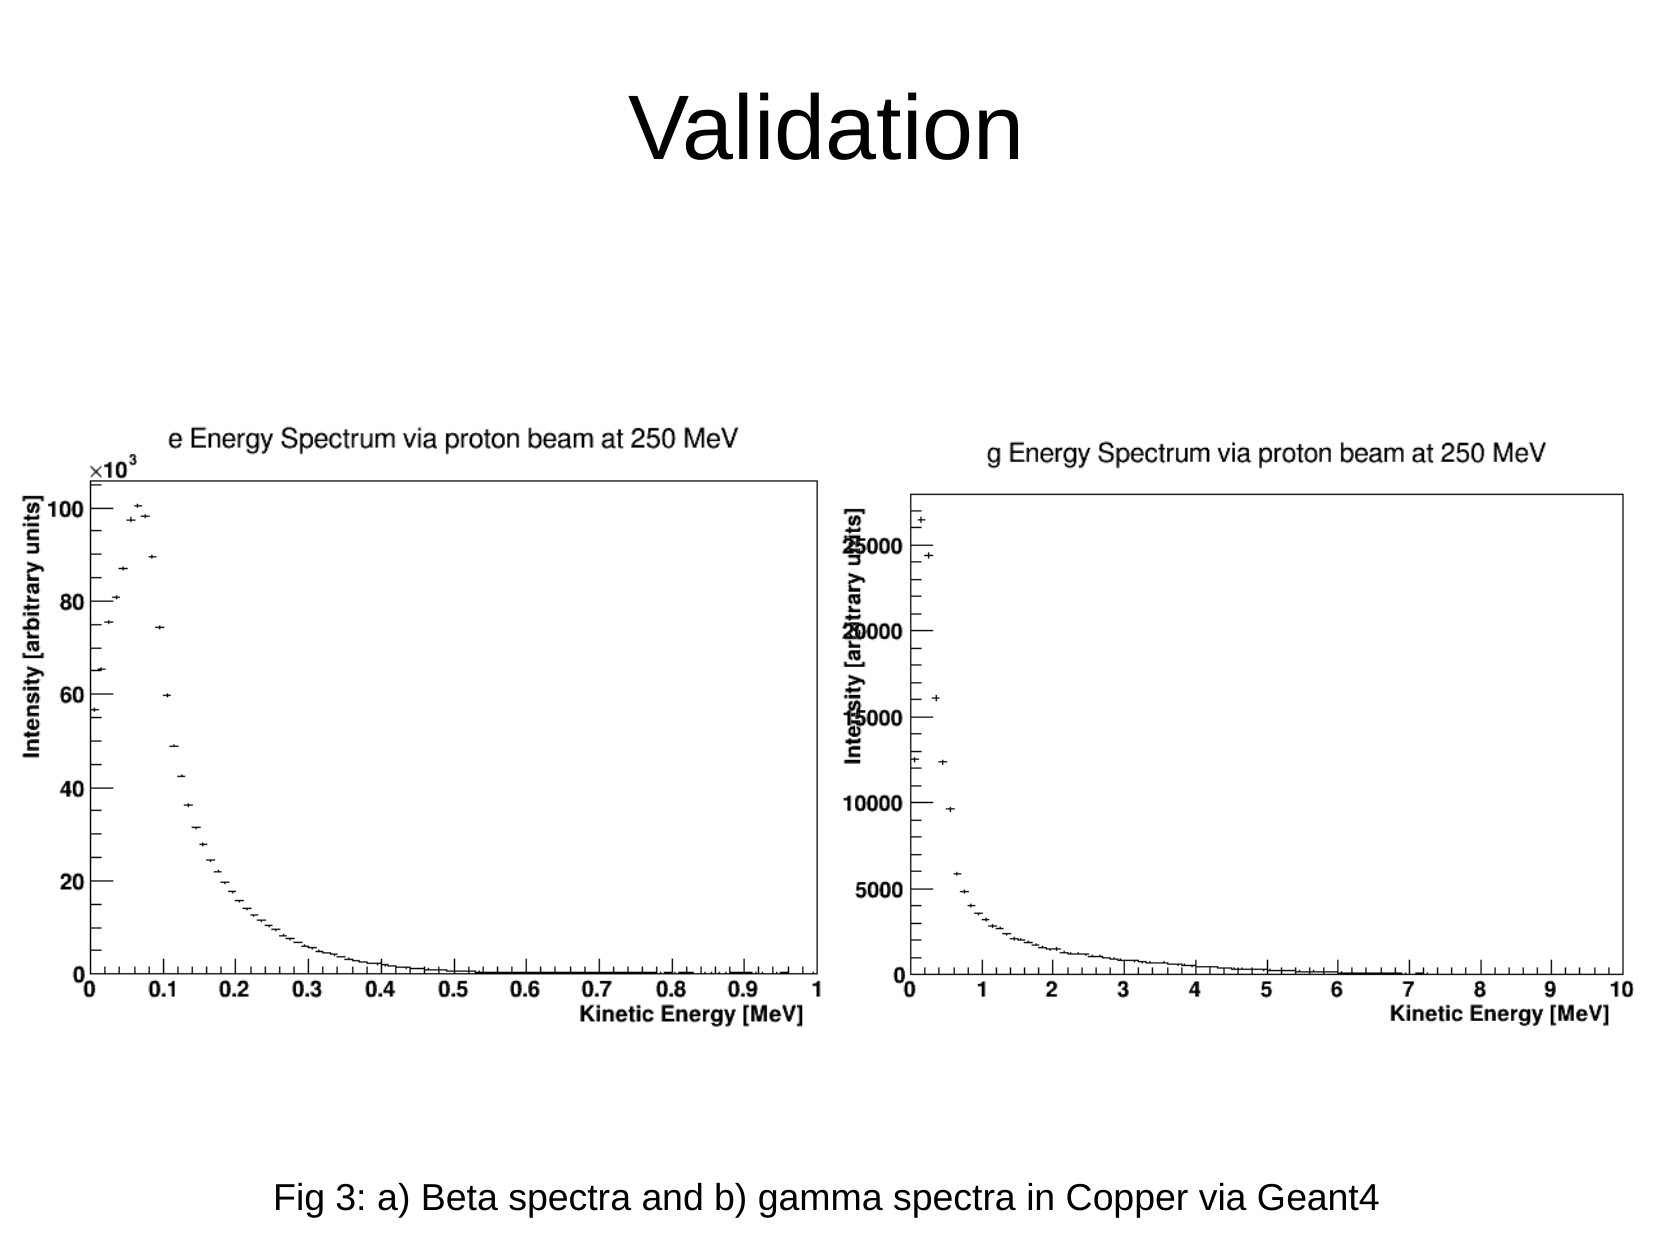

# Validation
Fig 3: a) Beta spectra and b) gamma spectra in Copper via Geant4